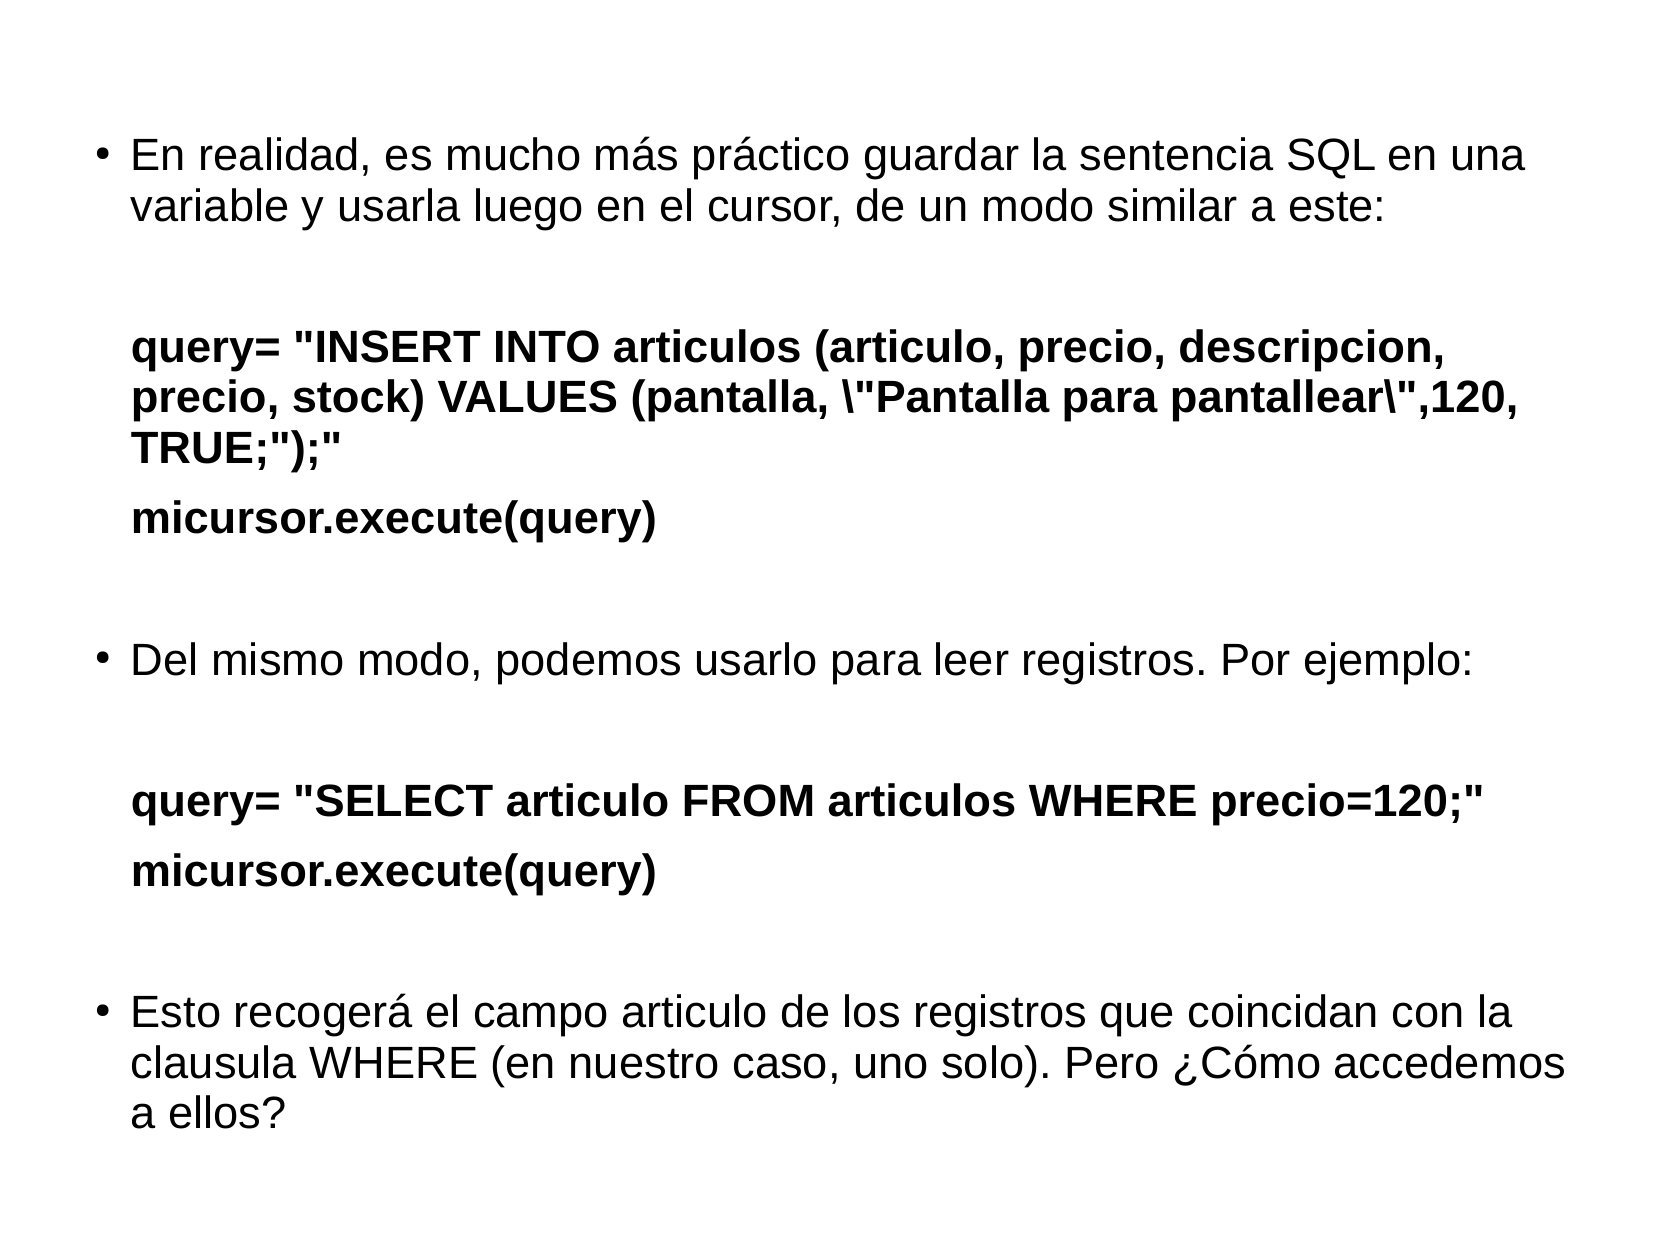

# En realidad, es mucho más práctico guardar la sentencia SQL en una variable y usarla luego en el cursor, de un modo similar a este:
query= "INSERT INTO articulos (articulo, precio, descripcion, precio, stock) VALUES (pantalla, \"Pantalla para pantallear\",120, TRUE;");"
micursor.execute(query)
Del mismo modo, podemos usarlo para leer registros. Por ejemplo:
query= "SELECT articulo FROM articulos WHERE precio=120;"
micursor.execute(query)
Esto recogerá el campo articulo de los registros que coincidan con la clausula WHERE (en nuestro caso, uno solo). Pero ¿Cómo accedemos a ellos?